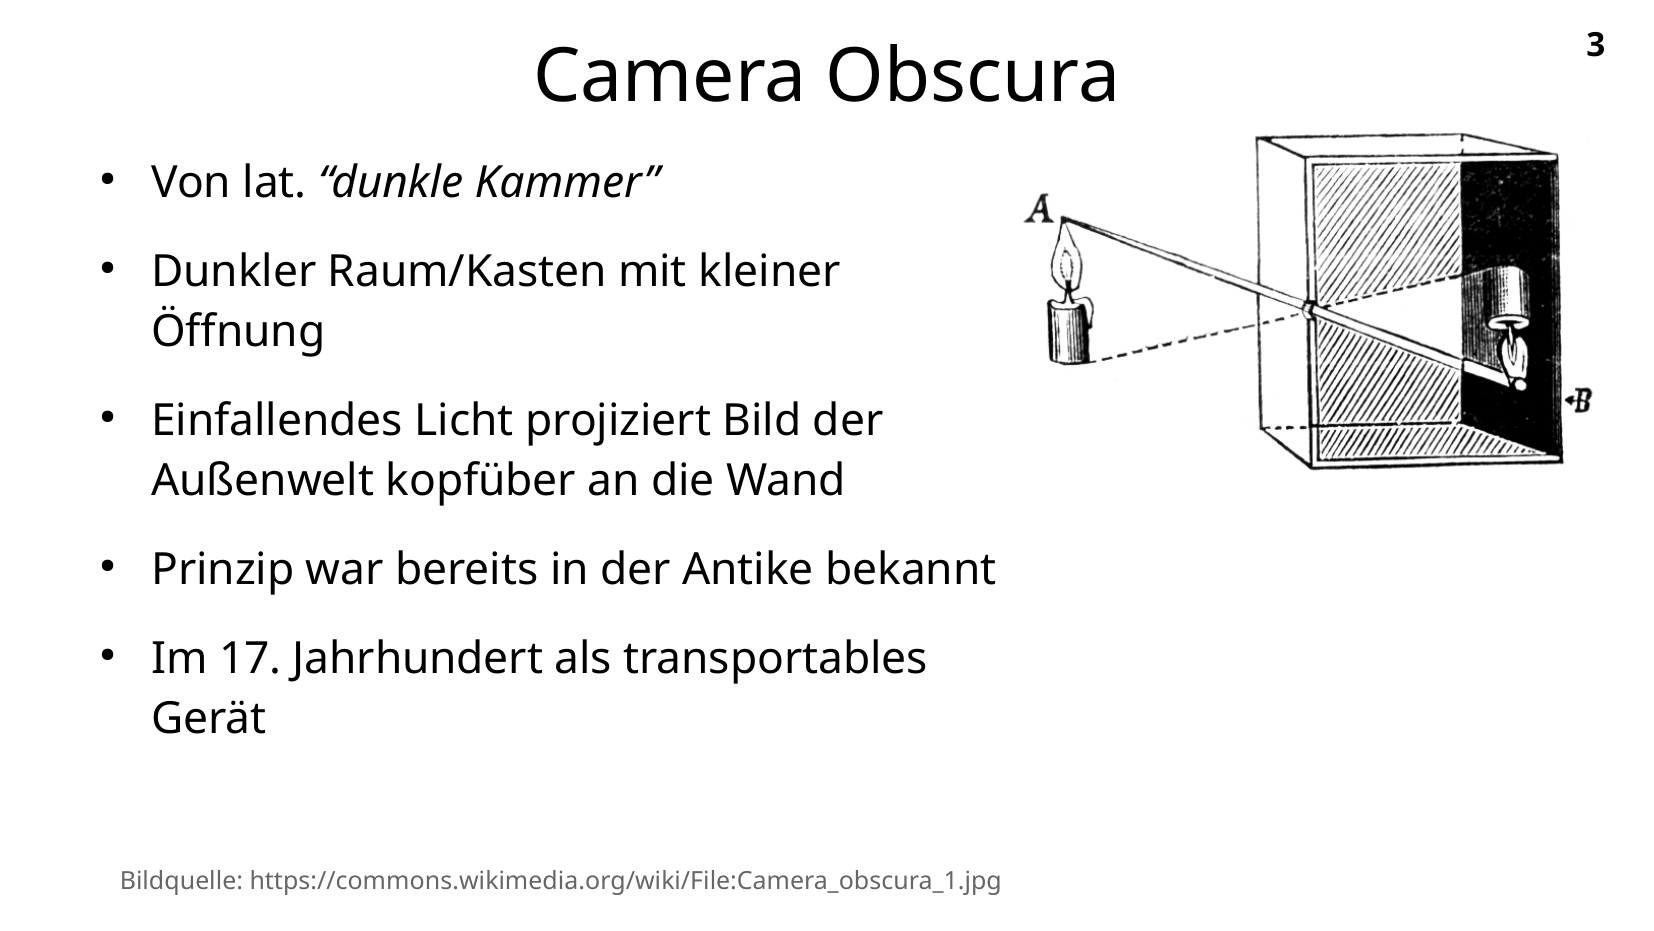

# Camera Obscura
Von lat. “dunkle Kammer”
Dunkler Raum/Kasten mit kleiner Öffnung
Einfallendes Licht projiziert Bild der Außenwelt kopfüber an die Wand
Prinzip war bereits in der Antike bekannt
Im 17. Jahrhundert als transportables Gerät
Bildquelle: https://commons.wikimedia.org/wiki/File:Camera_obscura_1.jpg